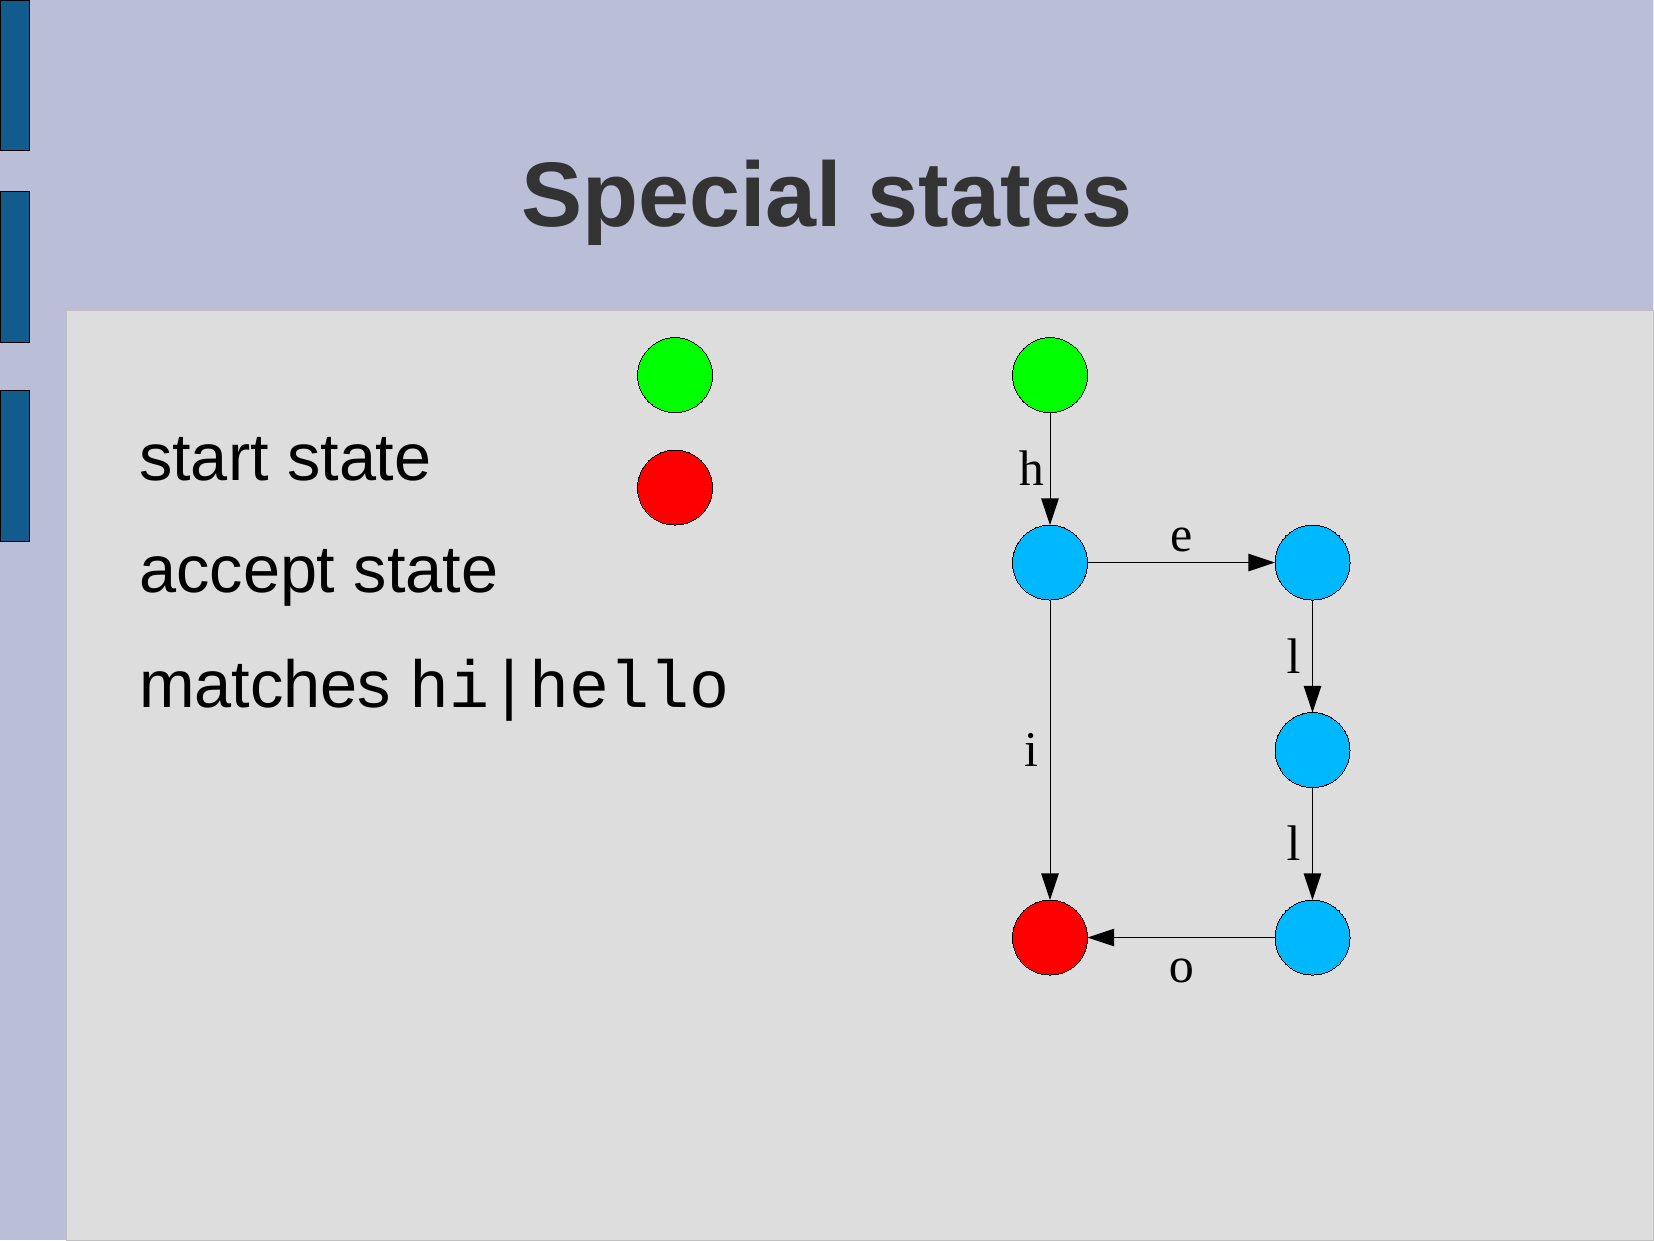

# Special states
start state
accept state
matches hi|hello